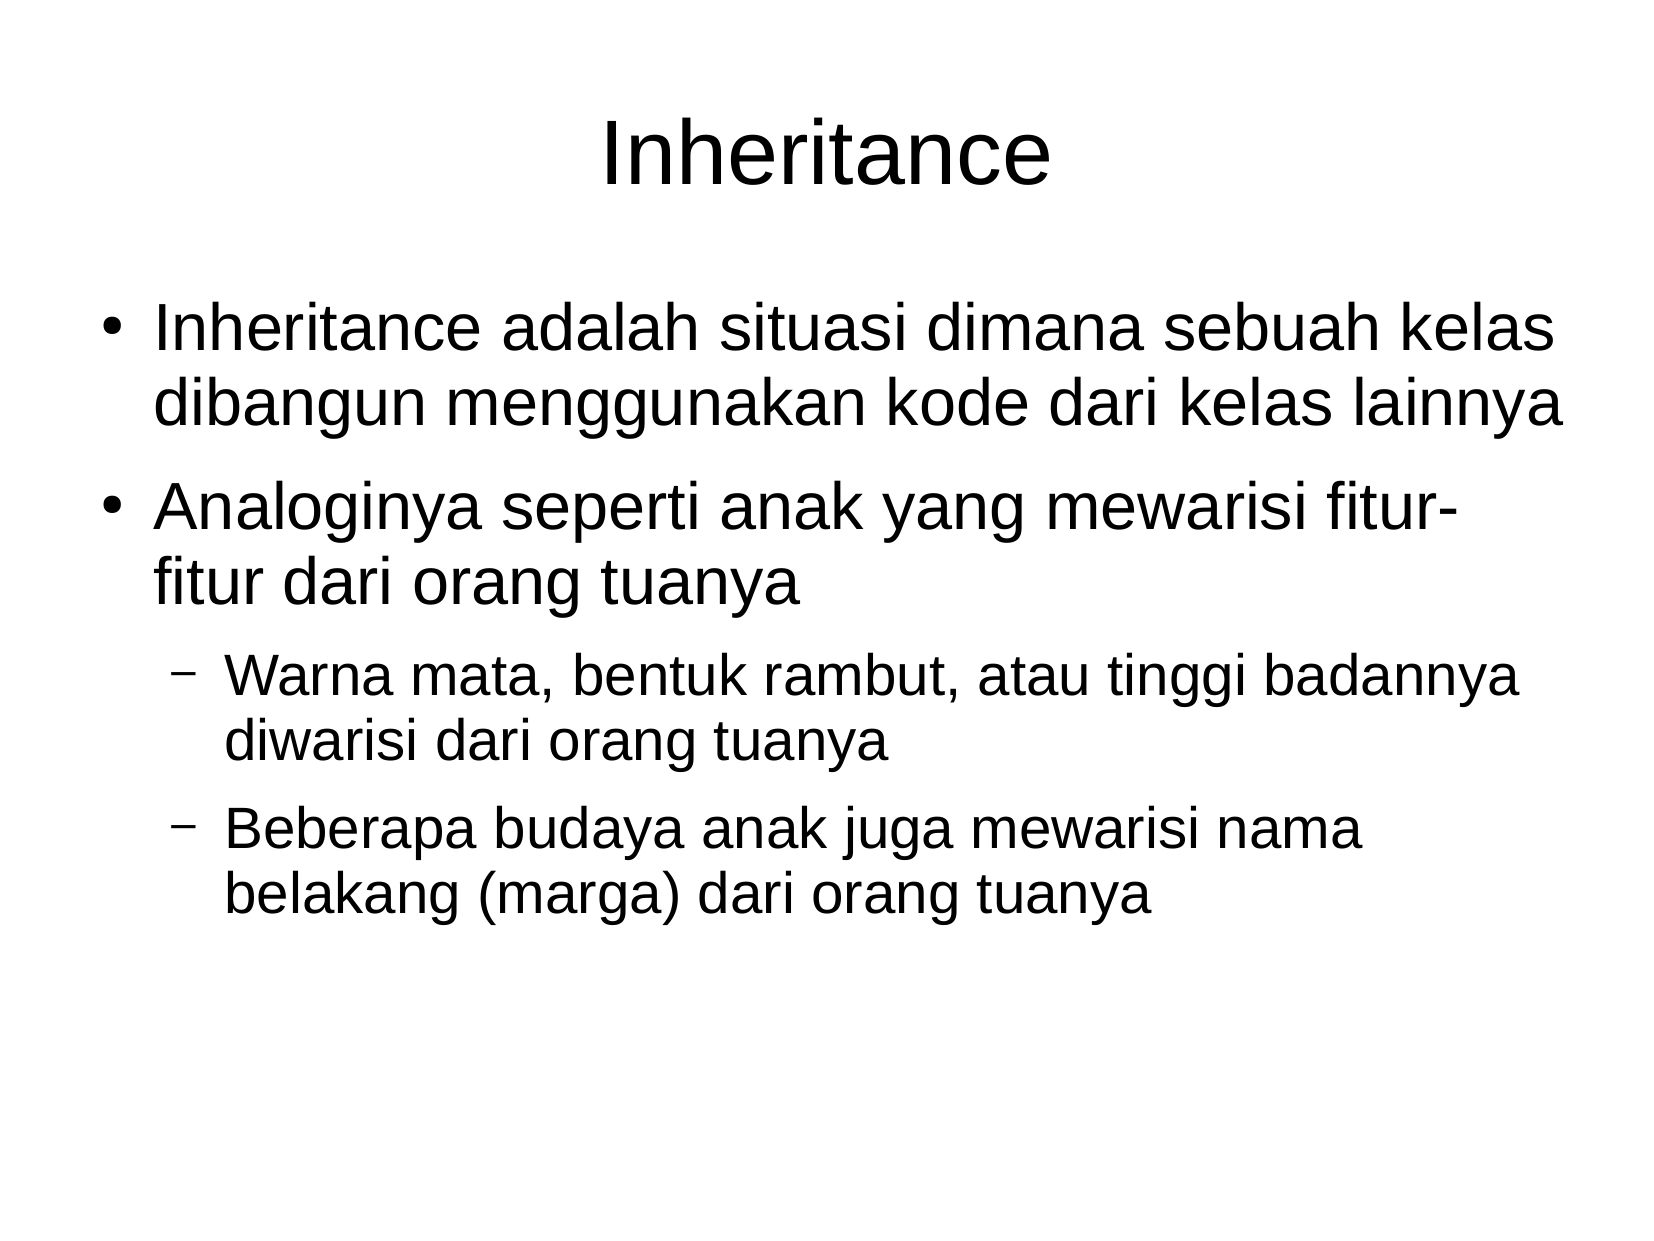

# Inheritance
Inheritance adalah situasi dimana sebuah kelas dibangun menggunakan kode dari kelas lainnya
Analoginya seperti anak yang mewarisi fitur-fitur dari orang tuanya
Warna mata, bentuk rambut, atau tinggi badannya diwarisi dari orang tuanya
Beberapa budaya anak juga mewarisi nama belakang (marga) dari orang tuanya